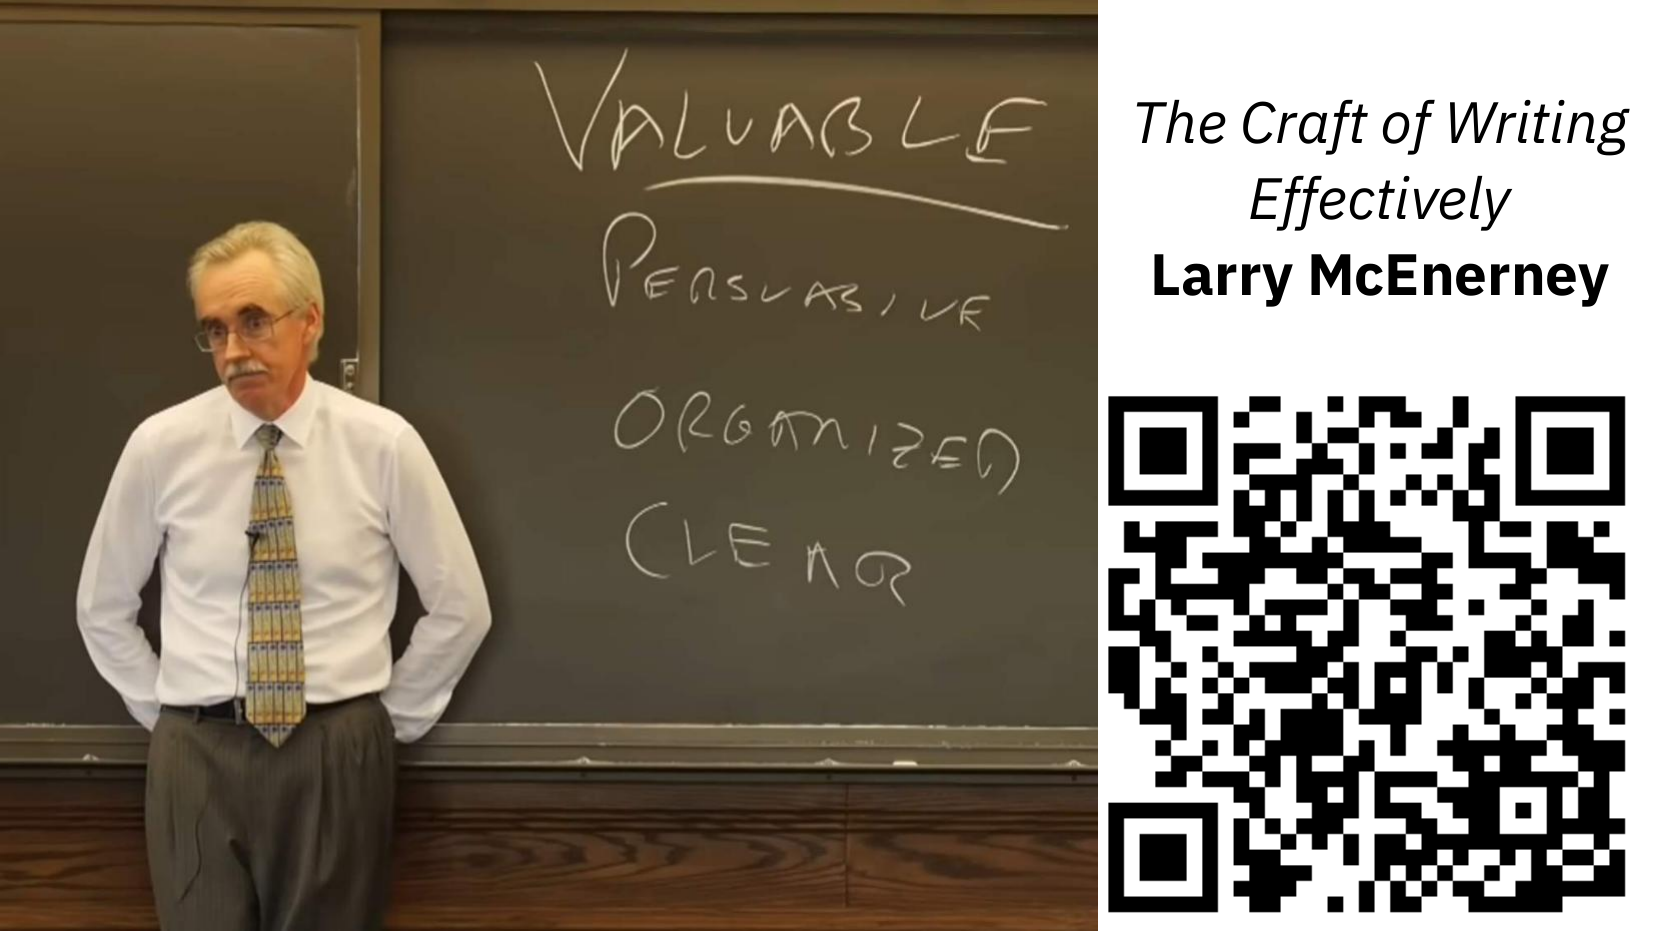

The Craft of Writing Effectively
Larry McEnerney